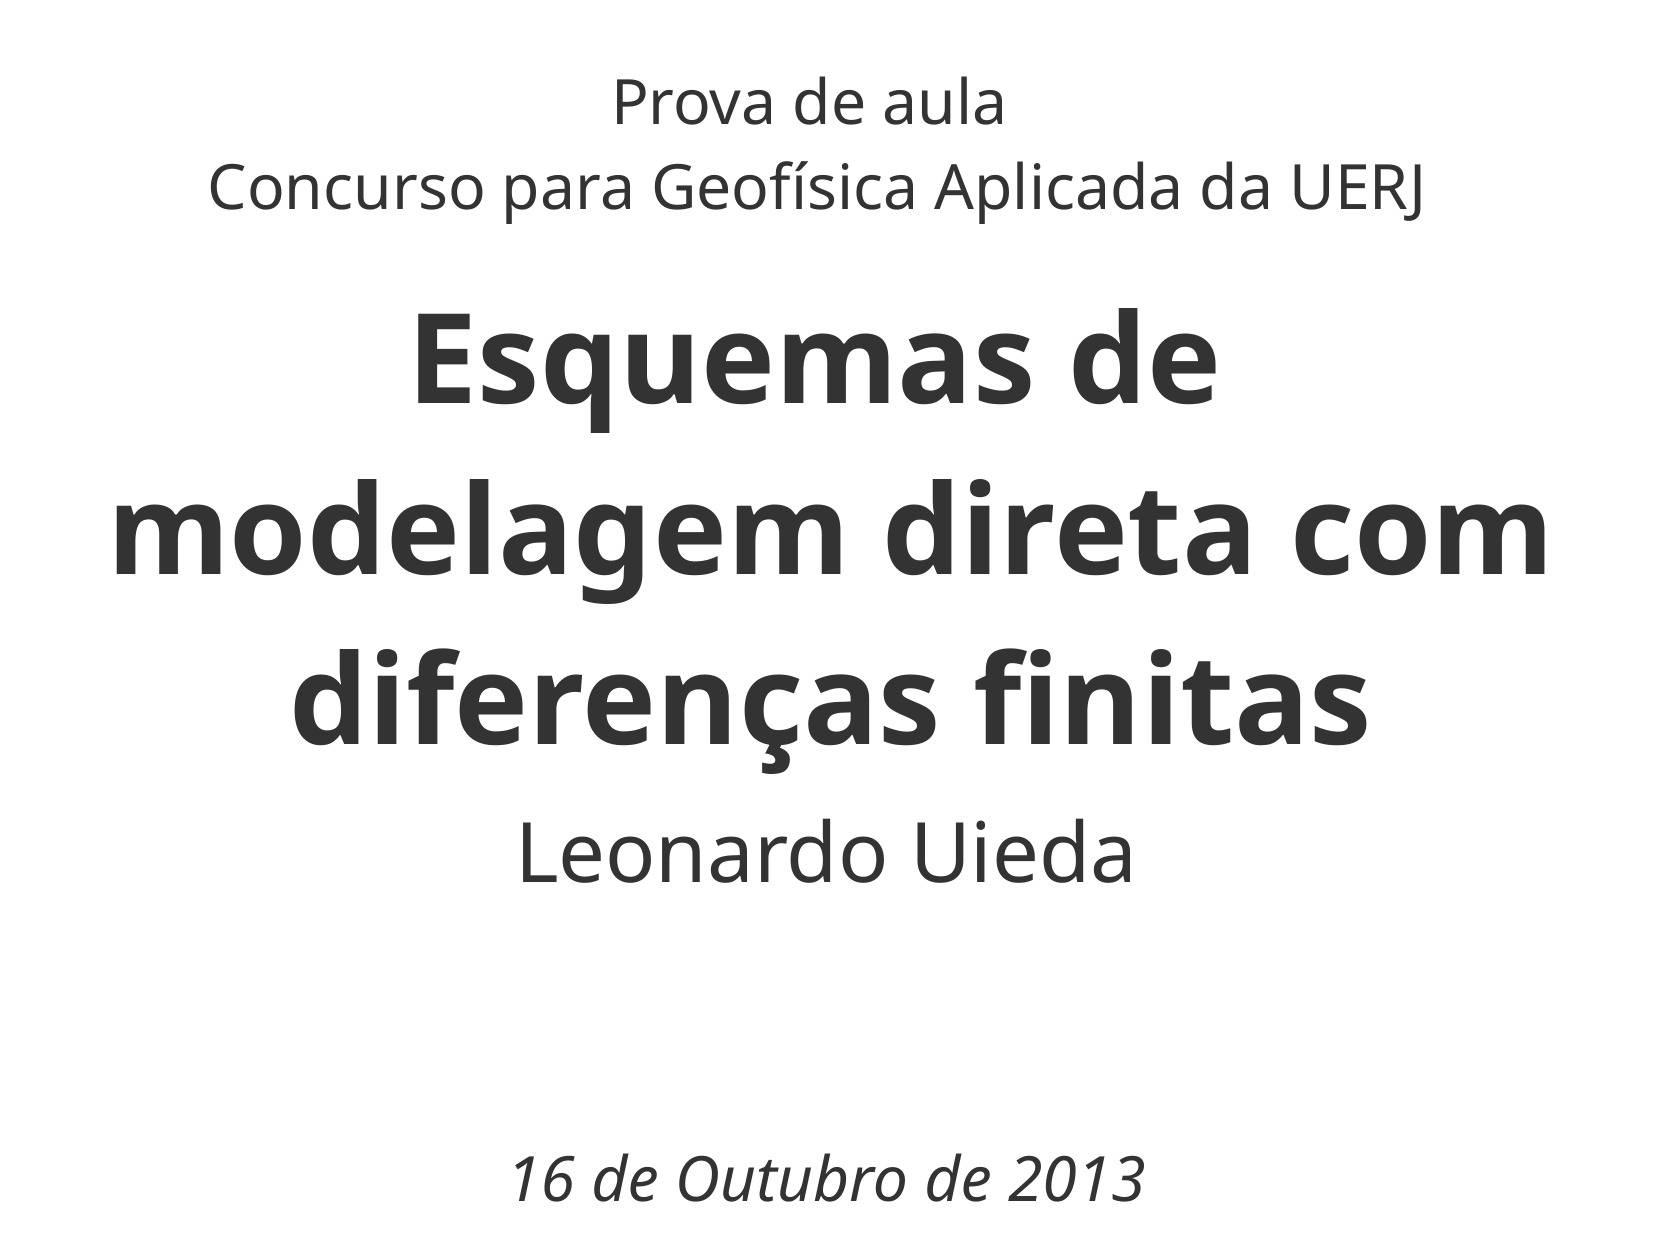

Prova de aula
Concurso para Geofísica Aplicada da UERJ
# Esquemas de modelagem direta com diferenças finitas
Leonardo Uieda
16 de Outubro de 2013